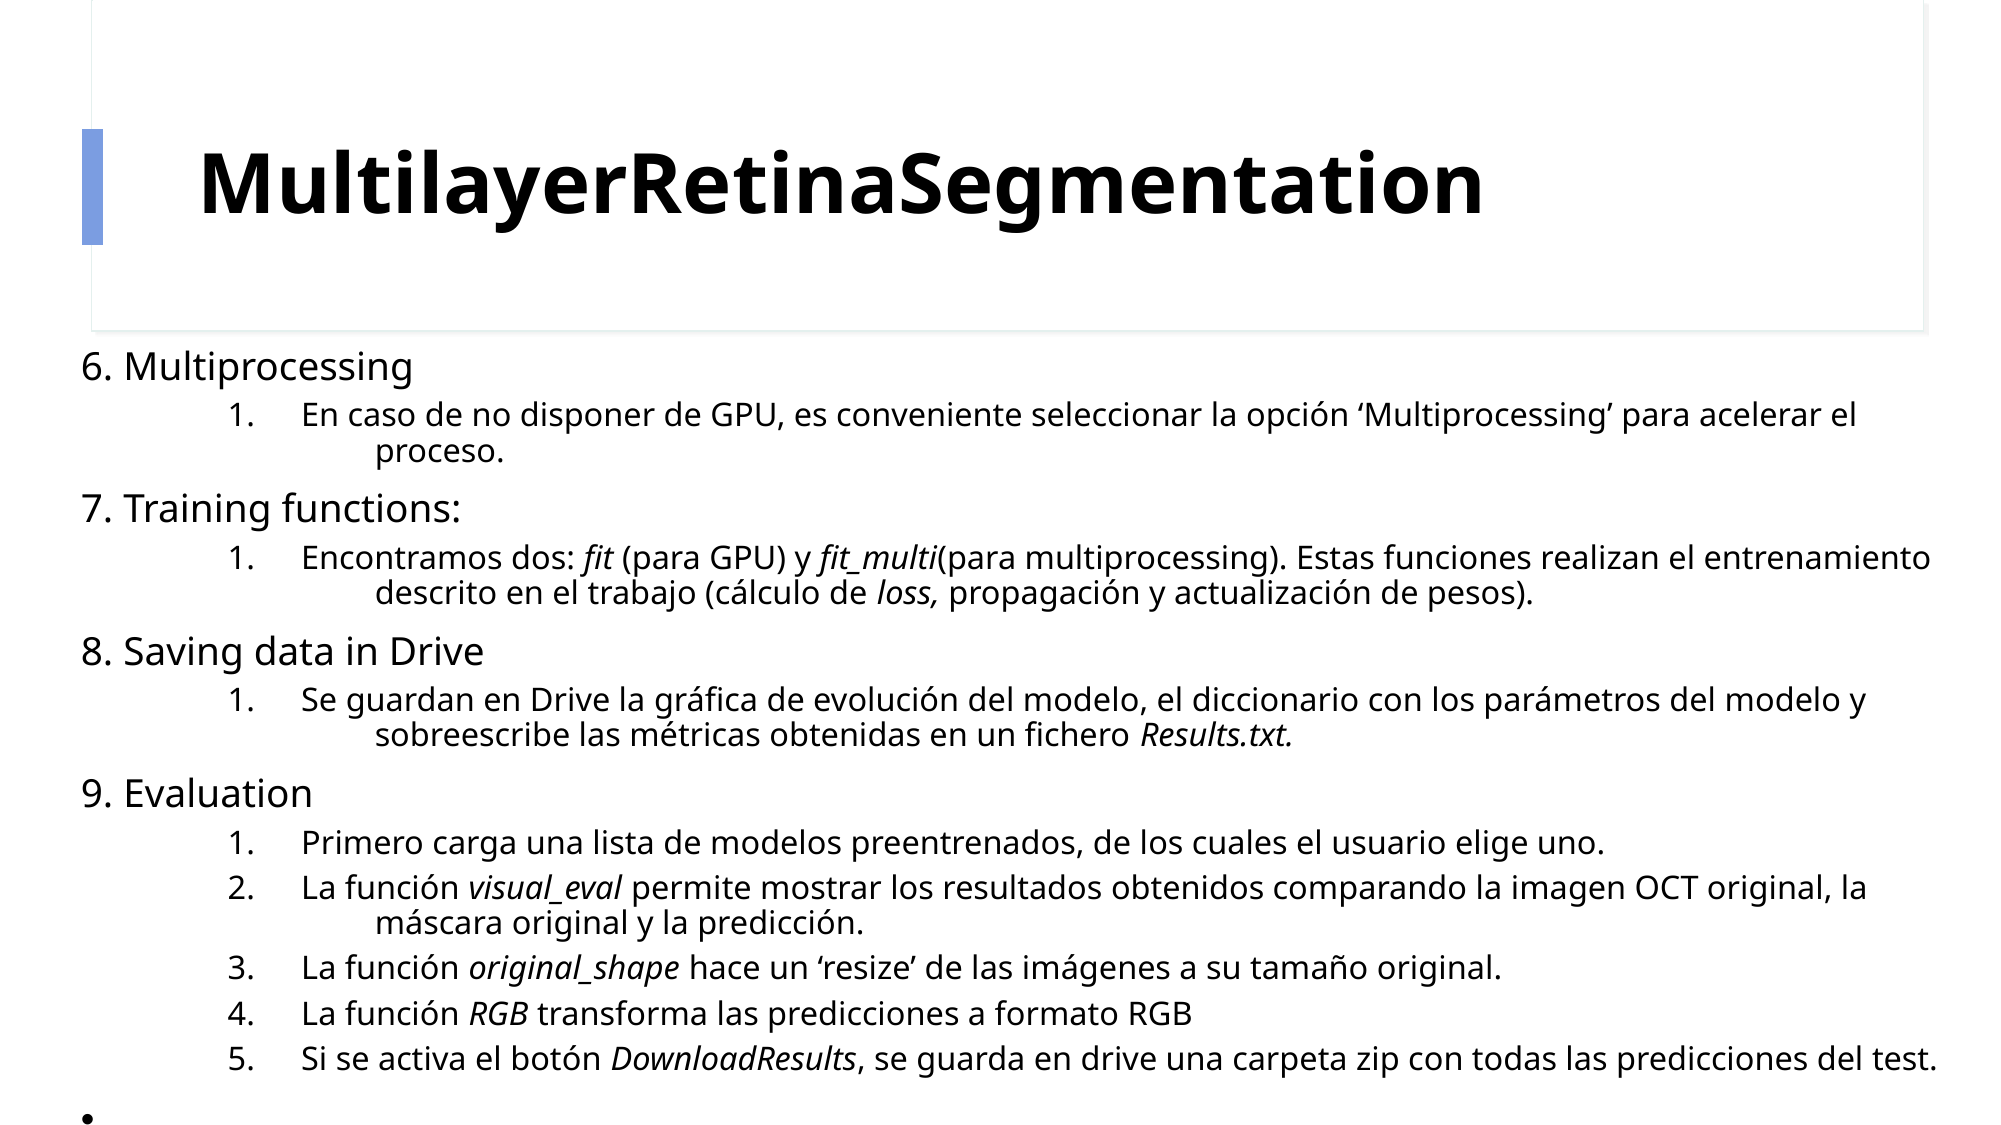

# MultilayerRetinaSegmentation
6. Multiprocessing
En caso de no disponer de GPU, es conveniente seleccionar la opción ‘Multiprocessing’ para acelerar el proceso.
7. Training functions:
Encontramos dos: fit (para GPU) y fit_multi(para multiprocessing). Estas funciones realizan el entrenamiento descrito en el trabajo (cálculo de loss, propagación y actualización de pesos).
8. Saving data in Drive
Se guardan en Drive la gráfica de evolución del modelo, el diccionario con los parámetros del modelo y sobreescribe las métricas obtenidas en un fichero Results.txt.
9. Evaluation
Primero carga una lista de modelos preentrenados, de los cuales el usuario elige uno.
La función visual_eval permite mostrar los resultados obtenidos comparando la imagen OCT original, la máscara original y la predicción.
La función original_shape hace un ‘resize’ de las imágenes a su tamaño original.
La función RGB transforma las predicciones a formato RGB
Si se activa el botón DownloadResults, se guarda en drive una carpeta zip con todas las predicciones del test.